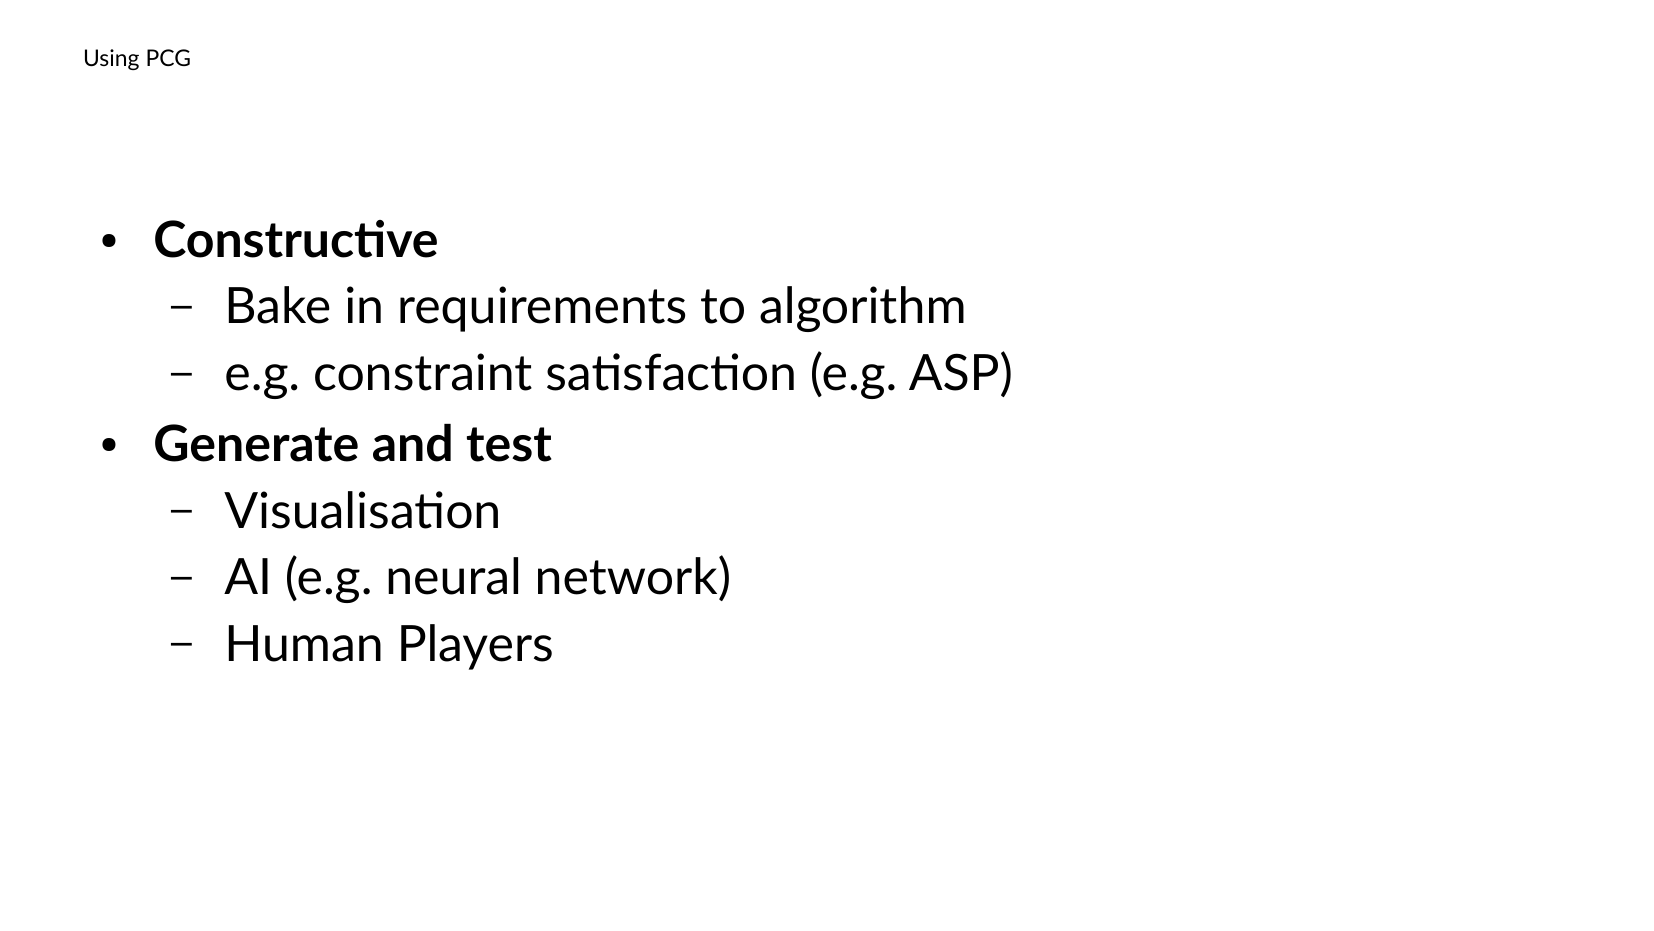

# Using PCG
Constructive
Bake in requirements to algorithm
e.g. constraint satisfaction (e.g. ASP)
Generate and test
Visualisation
AI (e.g. neural network)
Human Players